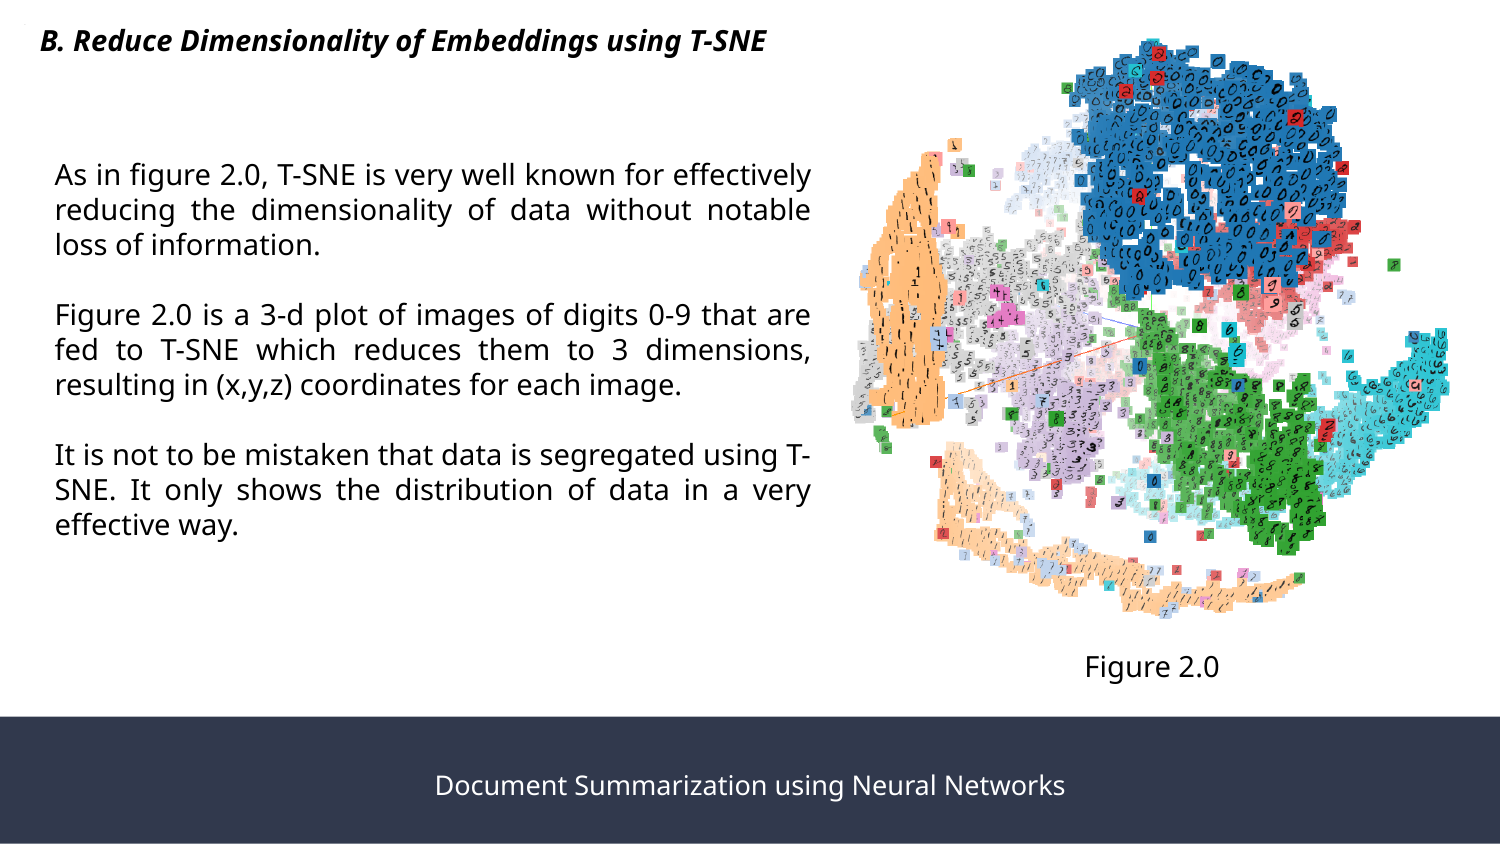

B. Reduce Dimensionality of Embeddings using T-SNE
As in figure 2.0, T-SNE is very well known for effectively reducing the dimensionality of data without notable loss of information.
Figure 2.0 is a 3-d plot of images of digits 0-9 that are fed to T-SNE which reduces them to 3 dimensions, resulting in (x,y,z) coordinates for each image.
It is not to be mistaken that data is segregated using T-SNE. It only shows the distribution of data in a very effective way.
Figure 2.0
# Document Summarization using Neural Networks